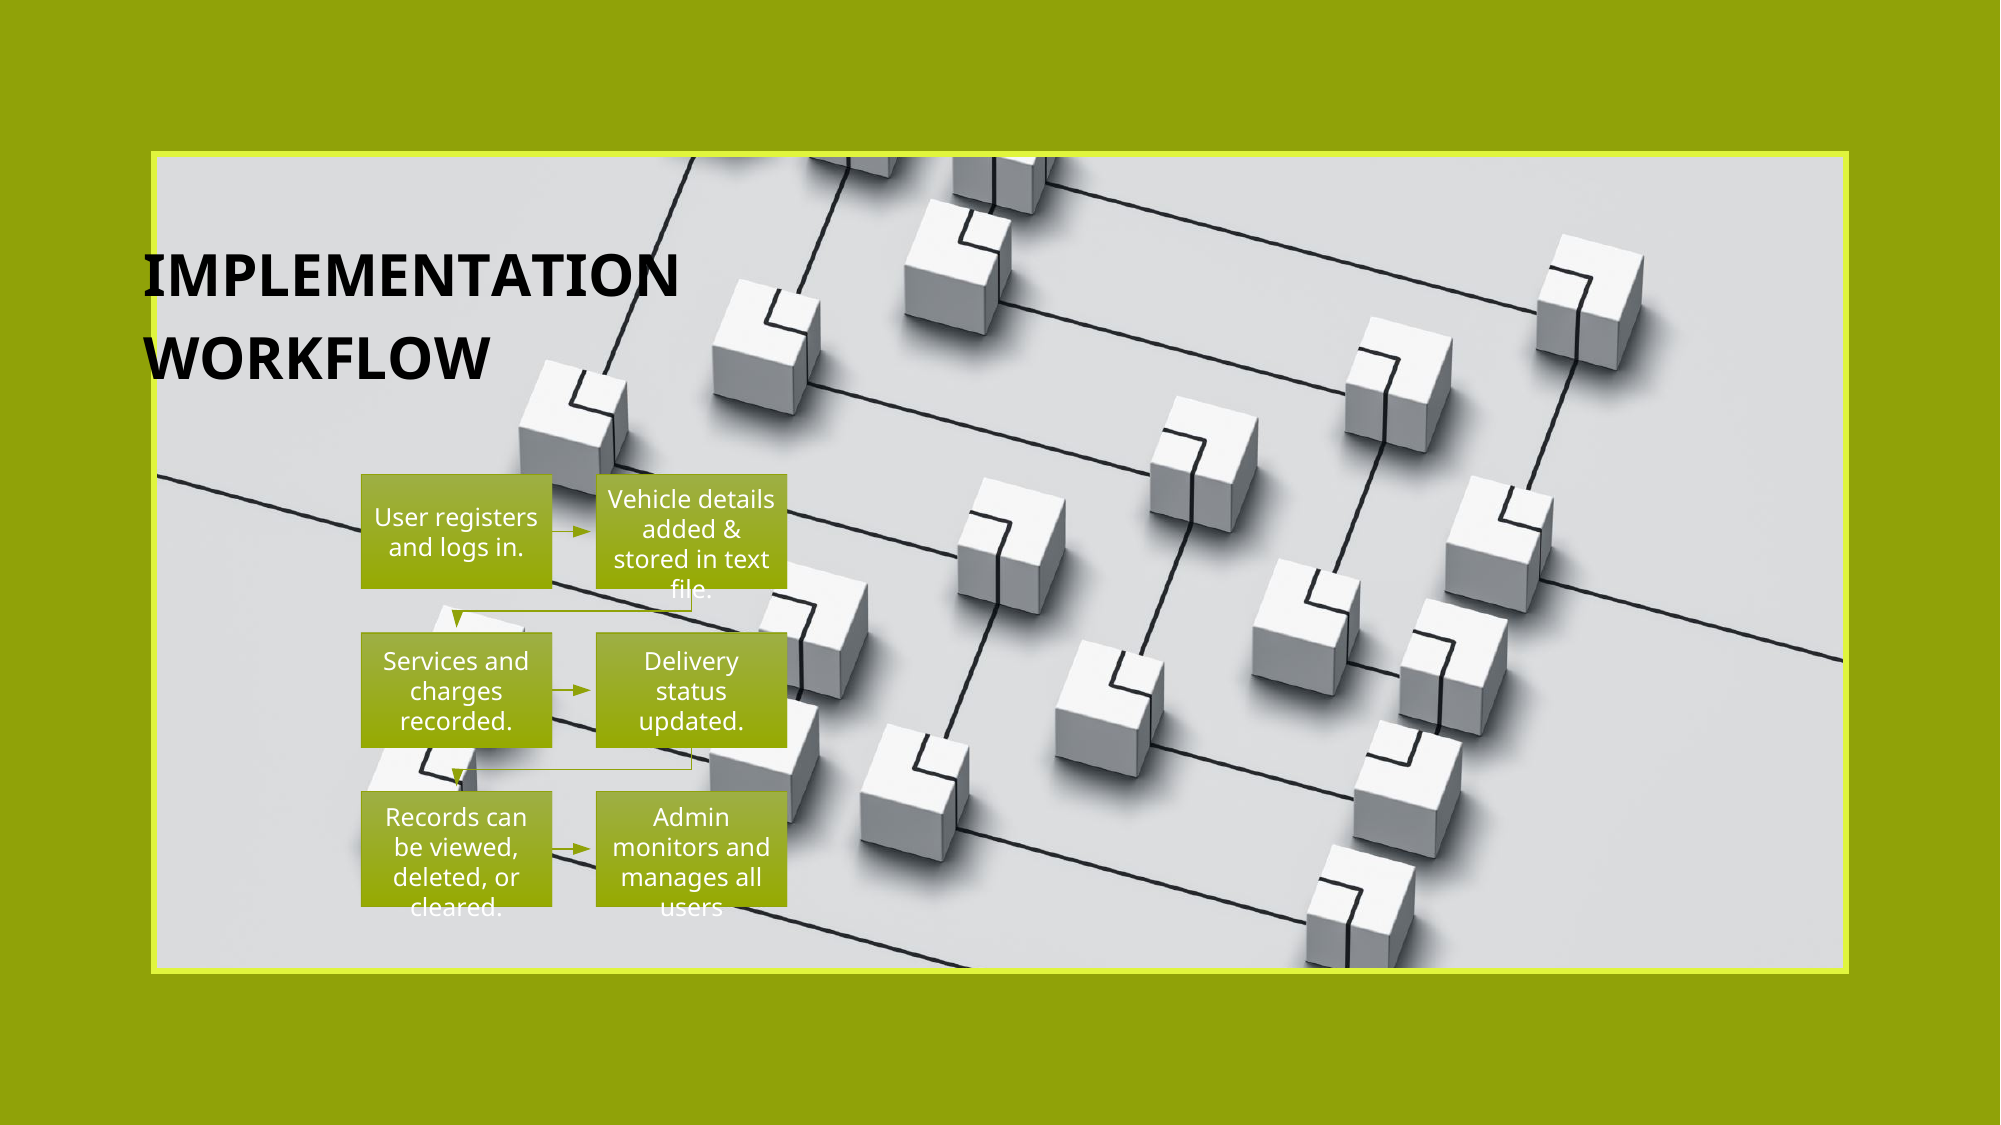

IMPLEMENTATION WORKFLOW
User registers and logs in.
Vehicle details added & stored in text file.
Services and charges recorded.
Delivery status updated.
Records can be viewed, deleted, or cleared.
Admin monitors and manages all users